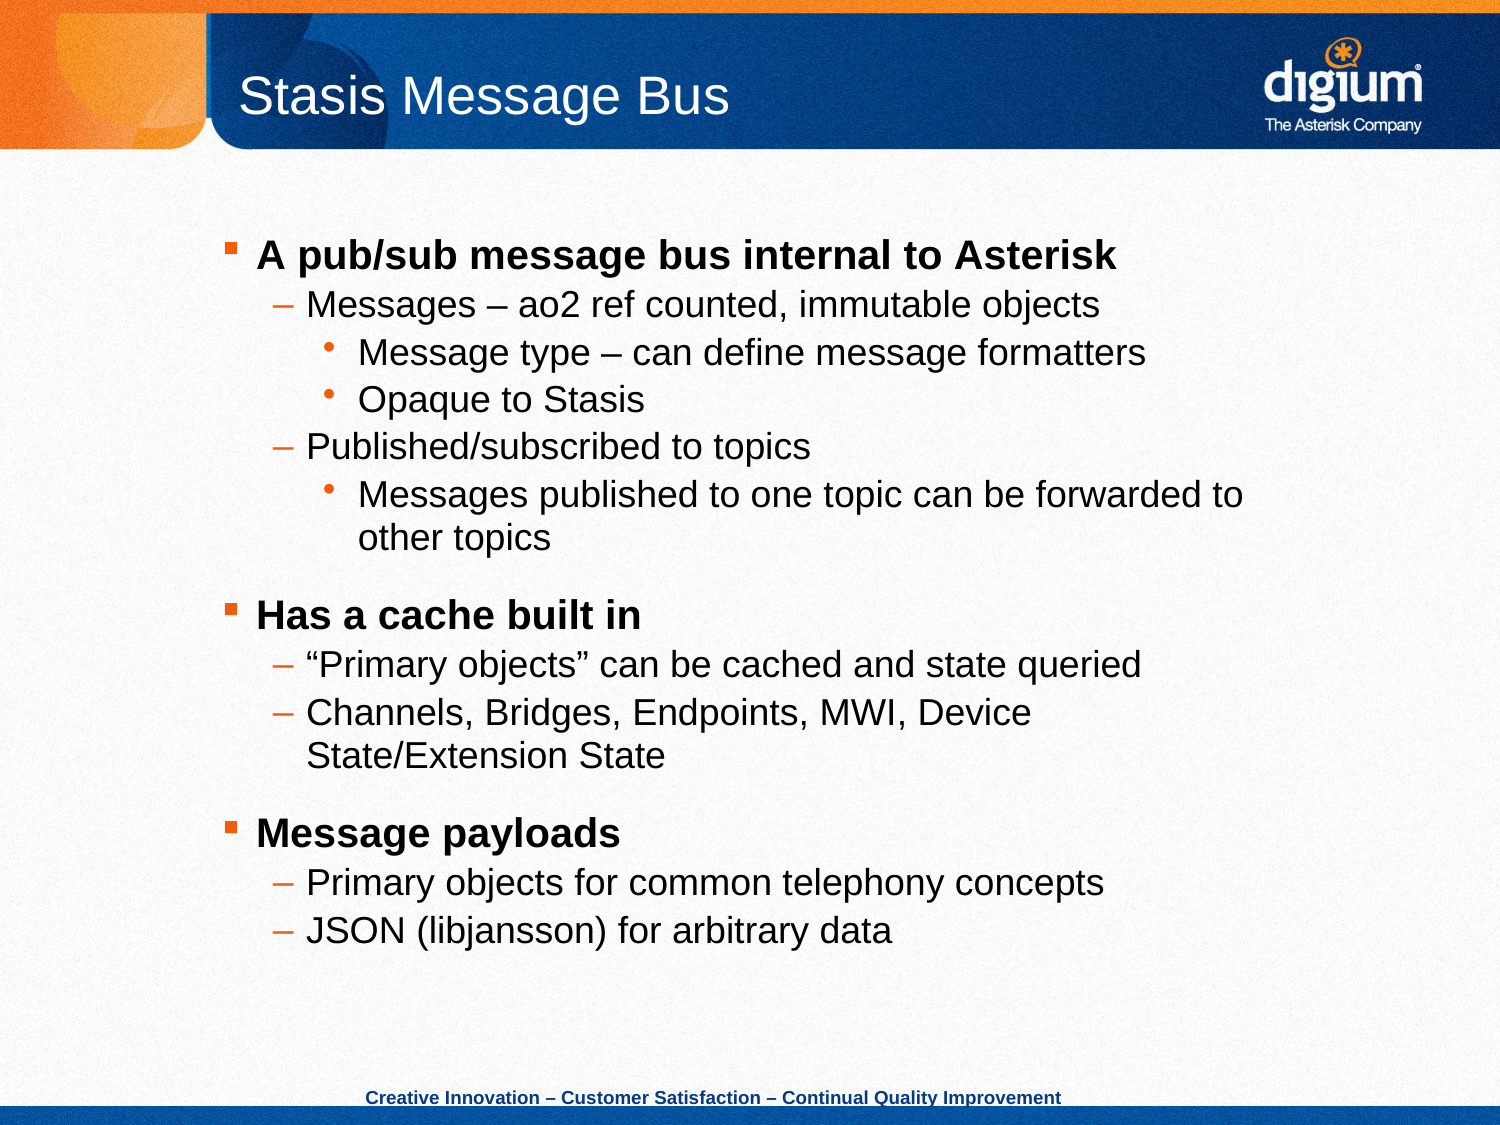

# Stasis Message Bus
A pub/sub message bus internal to Asterisk
Messages – ao2 ref counted, immutable objects
Message type – can define message formatters
Opaque to Stasis
Published/subscribed to topics
Messages published to one topic can be forwarded to other topics
Has a cache built in
“Primary objects” can be cached and state queried
Channels, Bridges, Endpoints, MWI, Device State/Extension State
Message payloads
Primary objects for common telephony concepts
JSON (libjansson) for arbitrary data